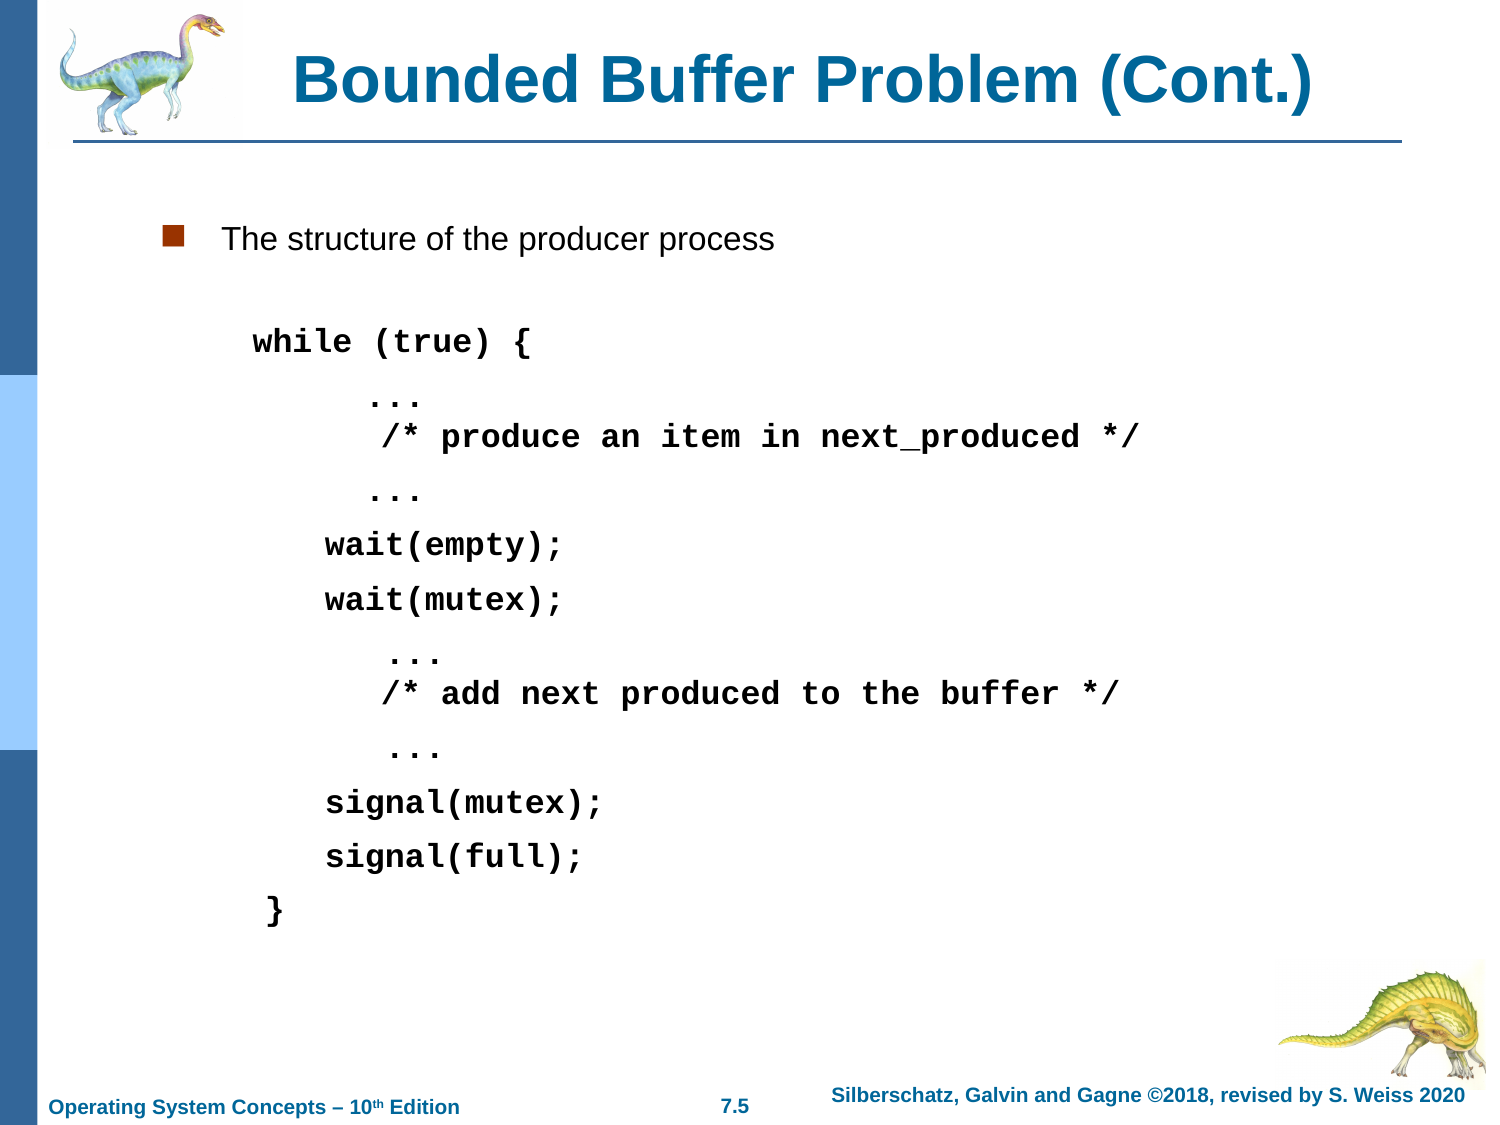

# Bounded Buffer Problem (Cont.)
The structure of the producer process
 while (true) {
 ...
 /* produce an item in next_produced */
 ...
 wait(empty);
 wait(mutex);
 ...
 /* add next produced to the buffer */
 ...
 signal(mutex);
 signal(full);
 }